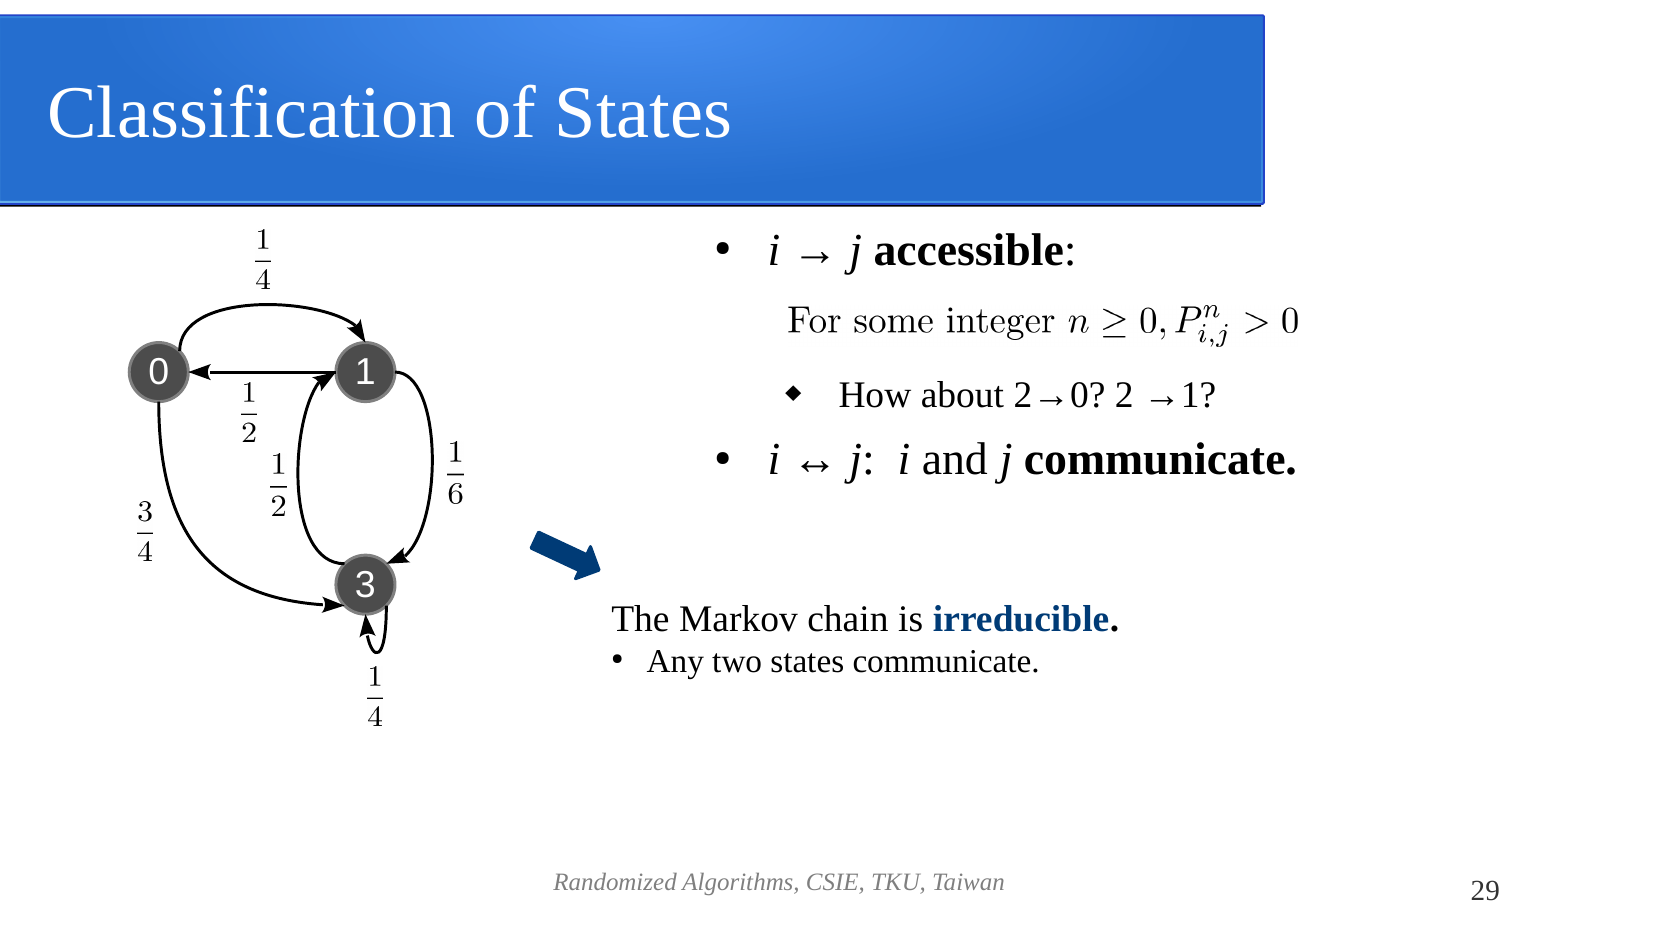

# Classification of States
i → j accessible:
How about 2→0? 2 →1?
i ↔ j: i and j communicate.
0
1
3
The Markov chain is irreducible.
Any two states communicate.
Randomized Algorithms, CSIE, TKU, Taiwan
29